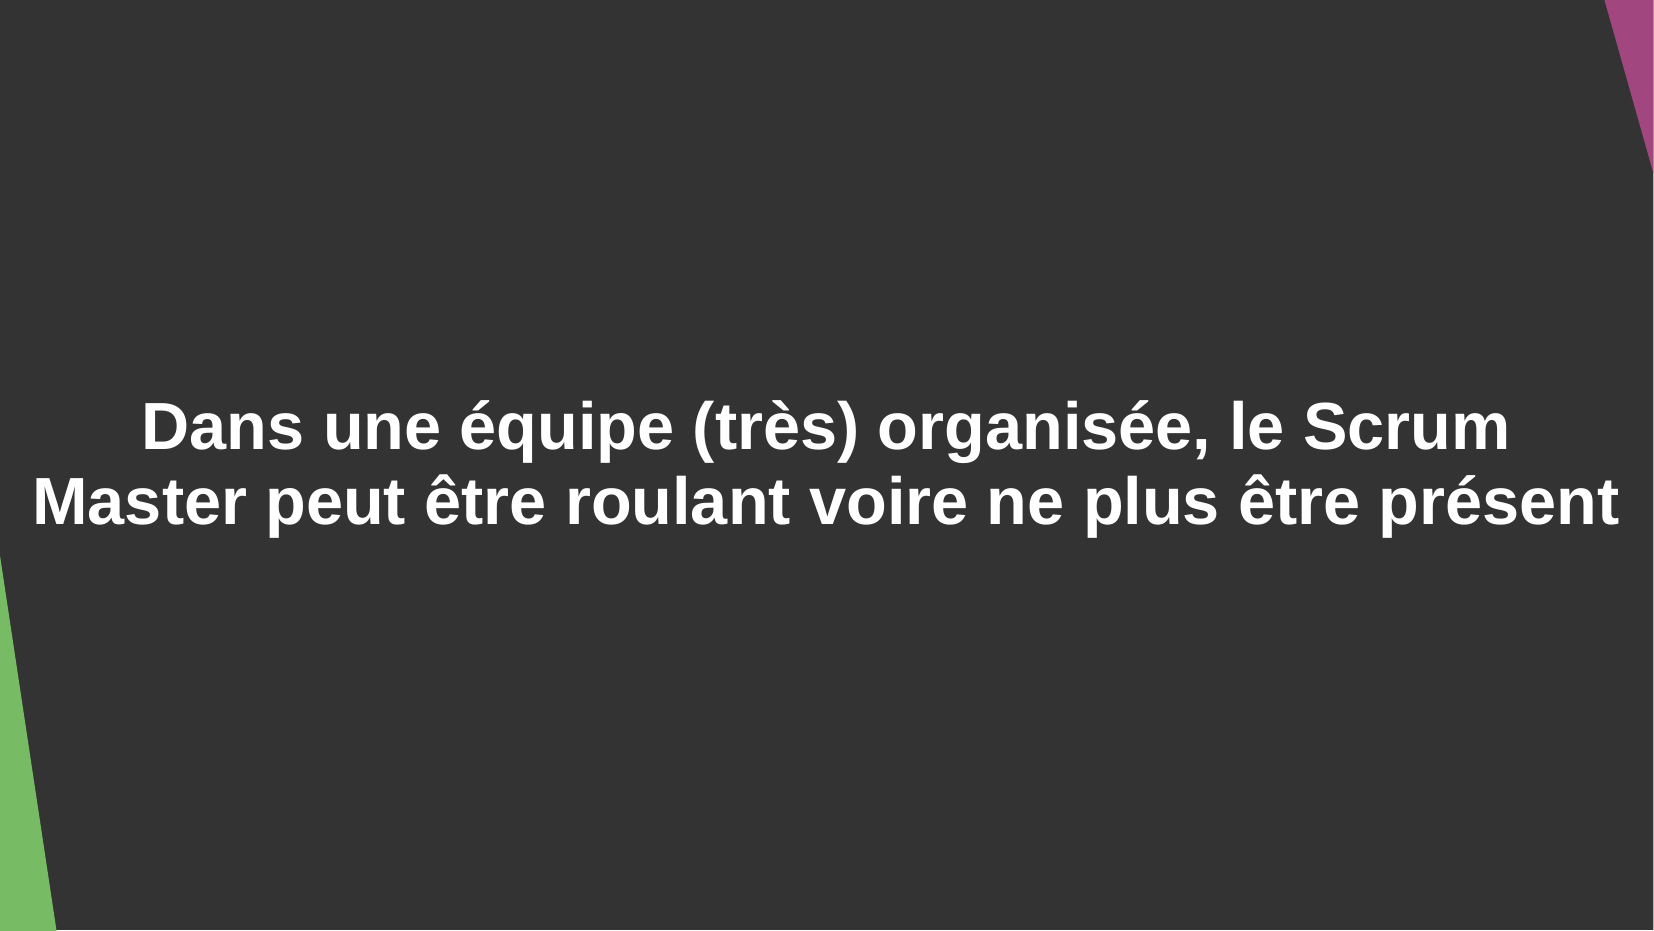

# Dans une équipe (très) organisée, le Scrum Master peut être roulant voire ne plus être présent